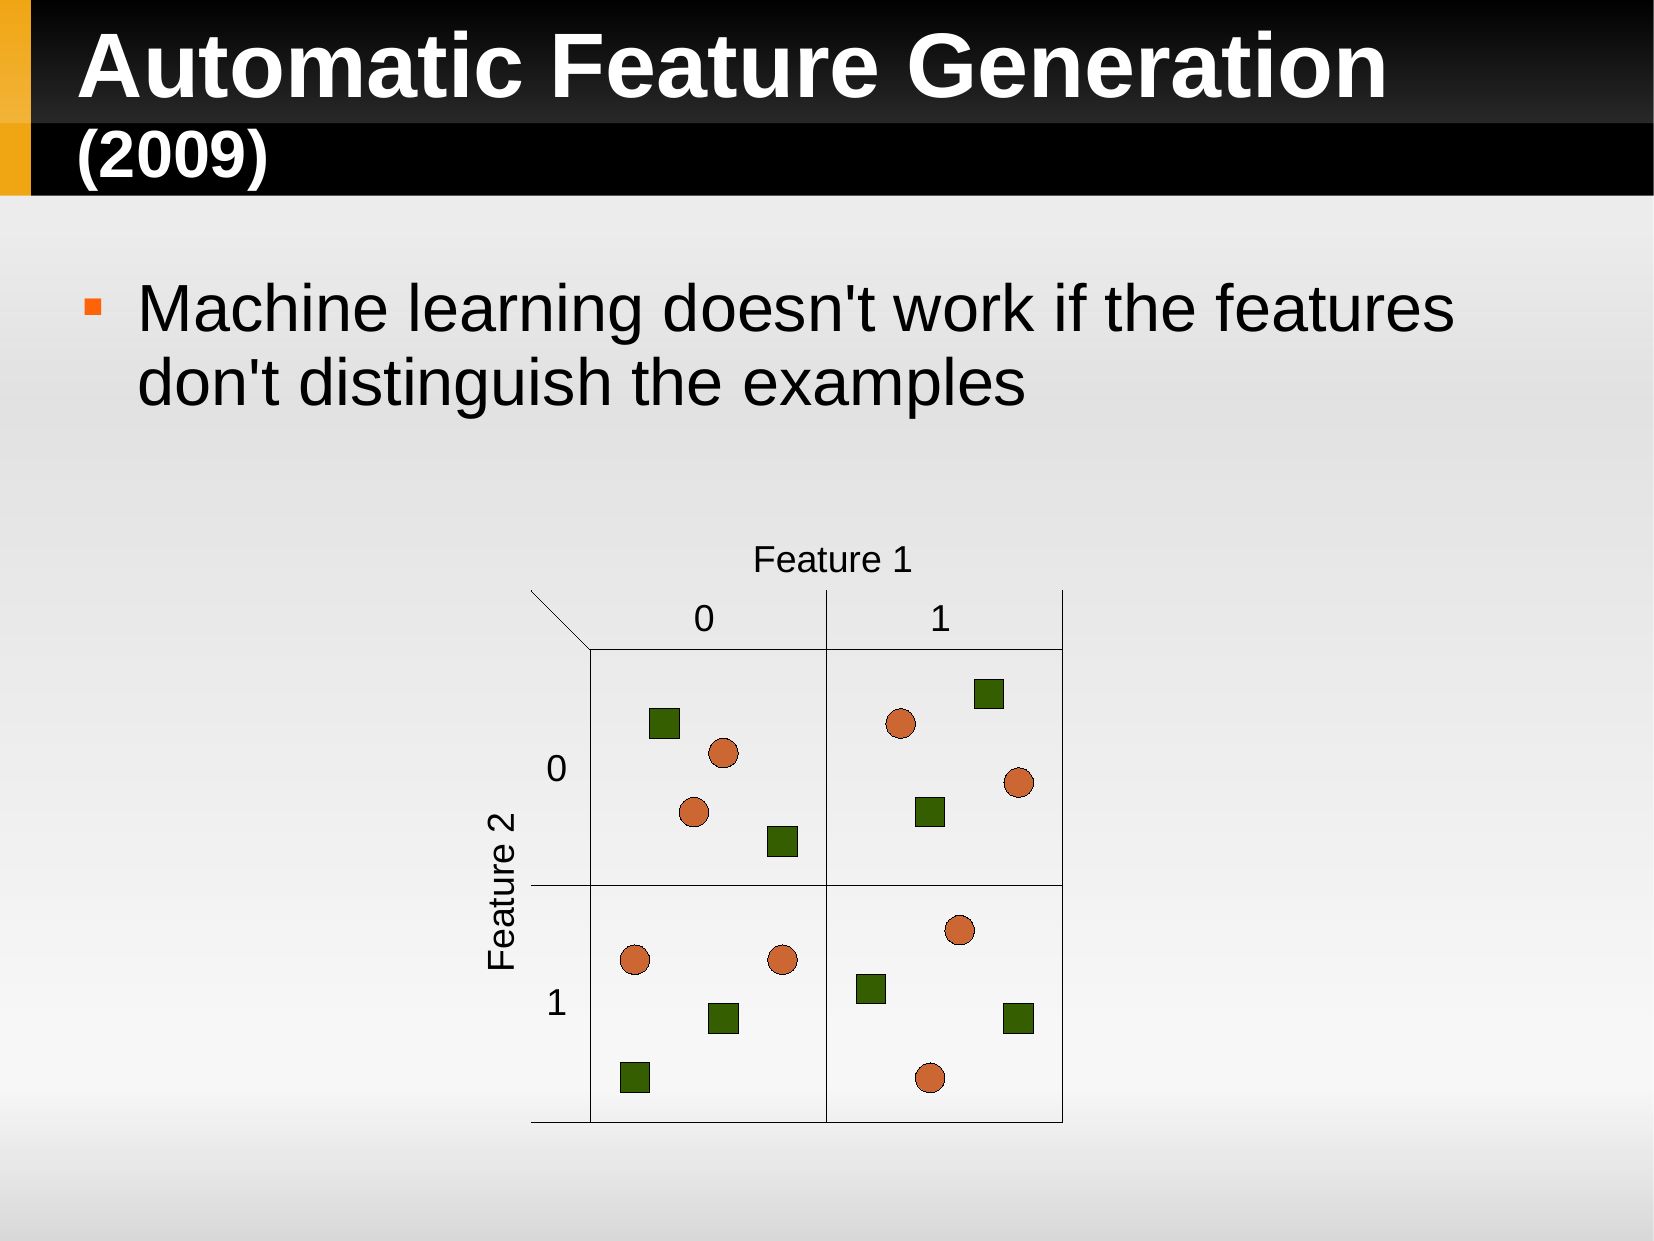

# Automatic Feature Generation (2009)
Machine learning doesn't work if the features don't distinguish the examples
Feature 1
0
1
0
Feature 2
1